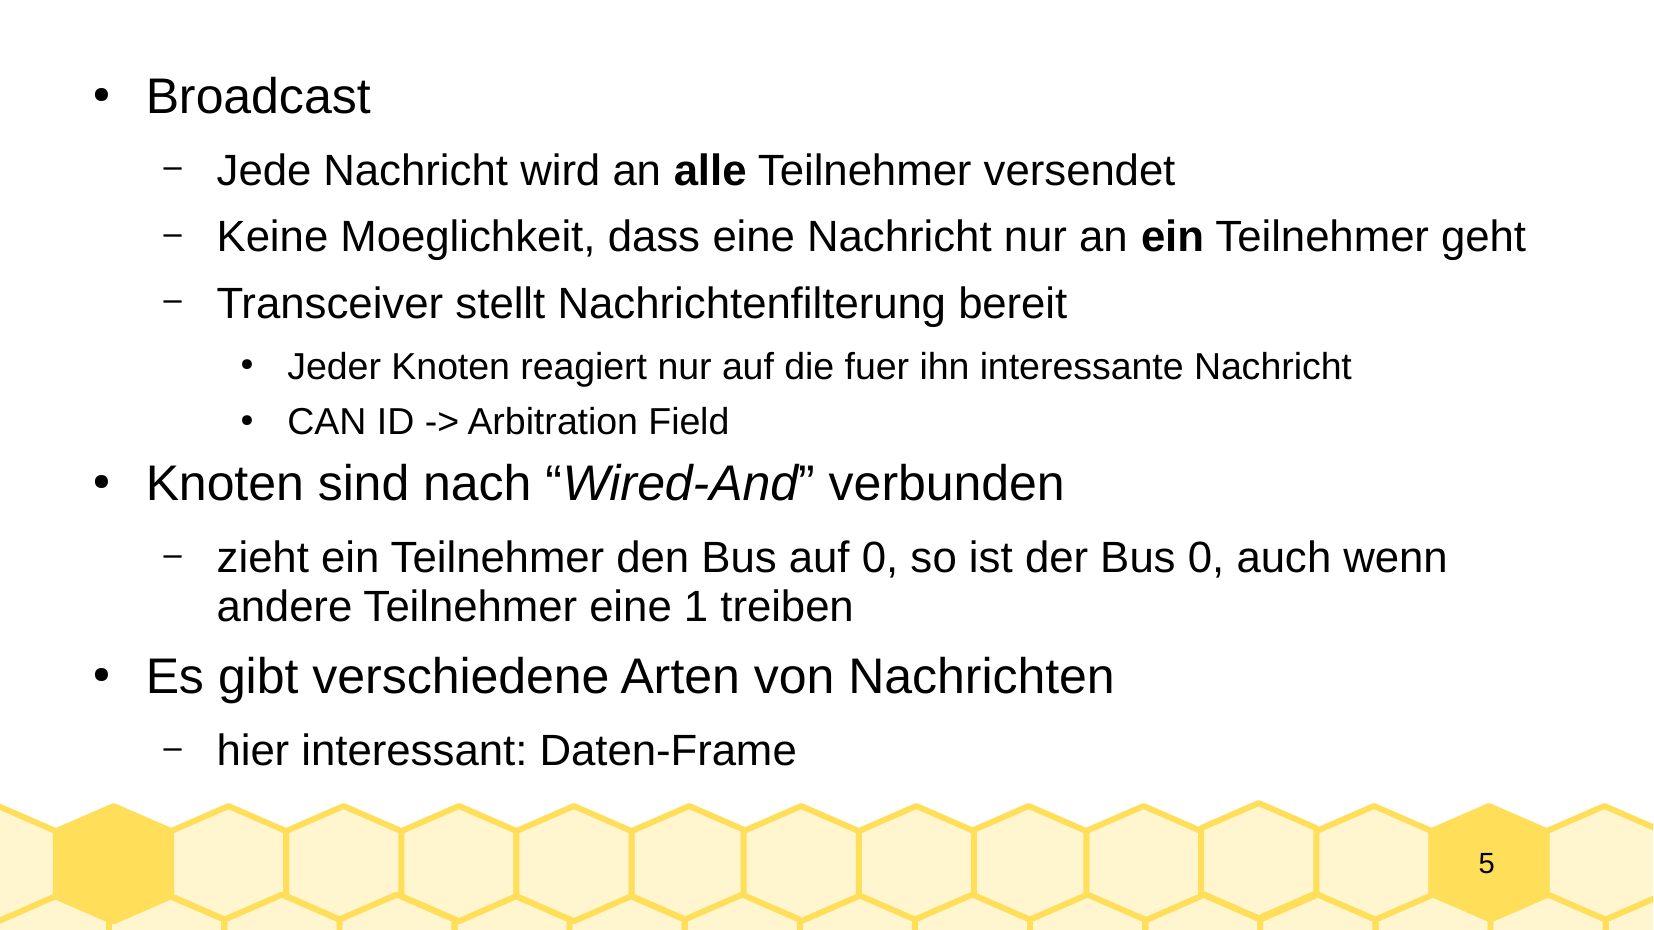

# Broadcast
Jede Nachricht wird an alle Teilnehmer versendet
Keine Moeglichkeit, dass eine Nachricht nur an ein Teilnehmer geht
Transceiver stellt Nachrichtenfilterung bereit
Jeder Knoten reagiert nur auf die fuer ihn interessante Nachricht
CAN ID -> Arbitration Field
Knoten sind nach “Wired-And” verbunden
zieht ein Teilnehmer den Bus auf 0, so ist der Bus 0, auch wenn andere Teilnehmer eine 1 treiben
Es gibt verschiedene Arten von Nachrichten
hier interessant: Daten-Frame